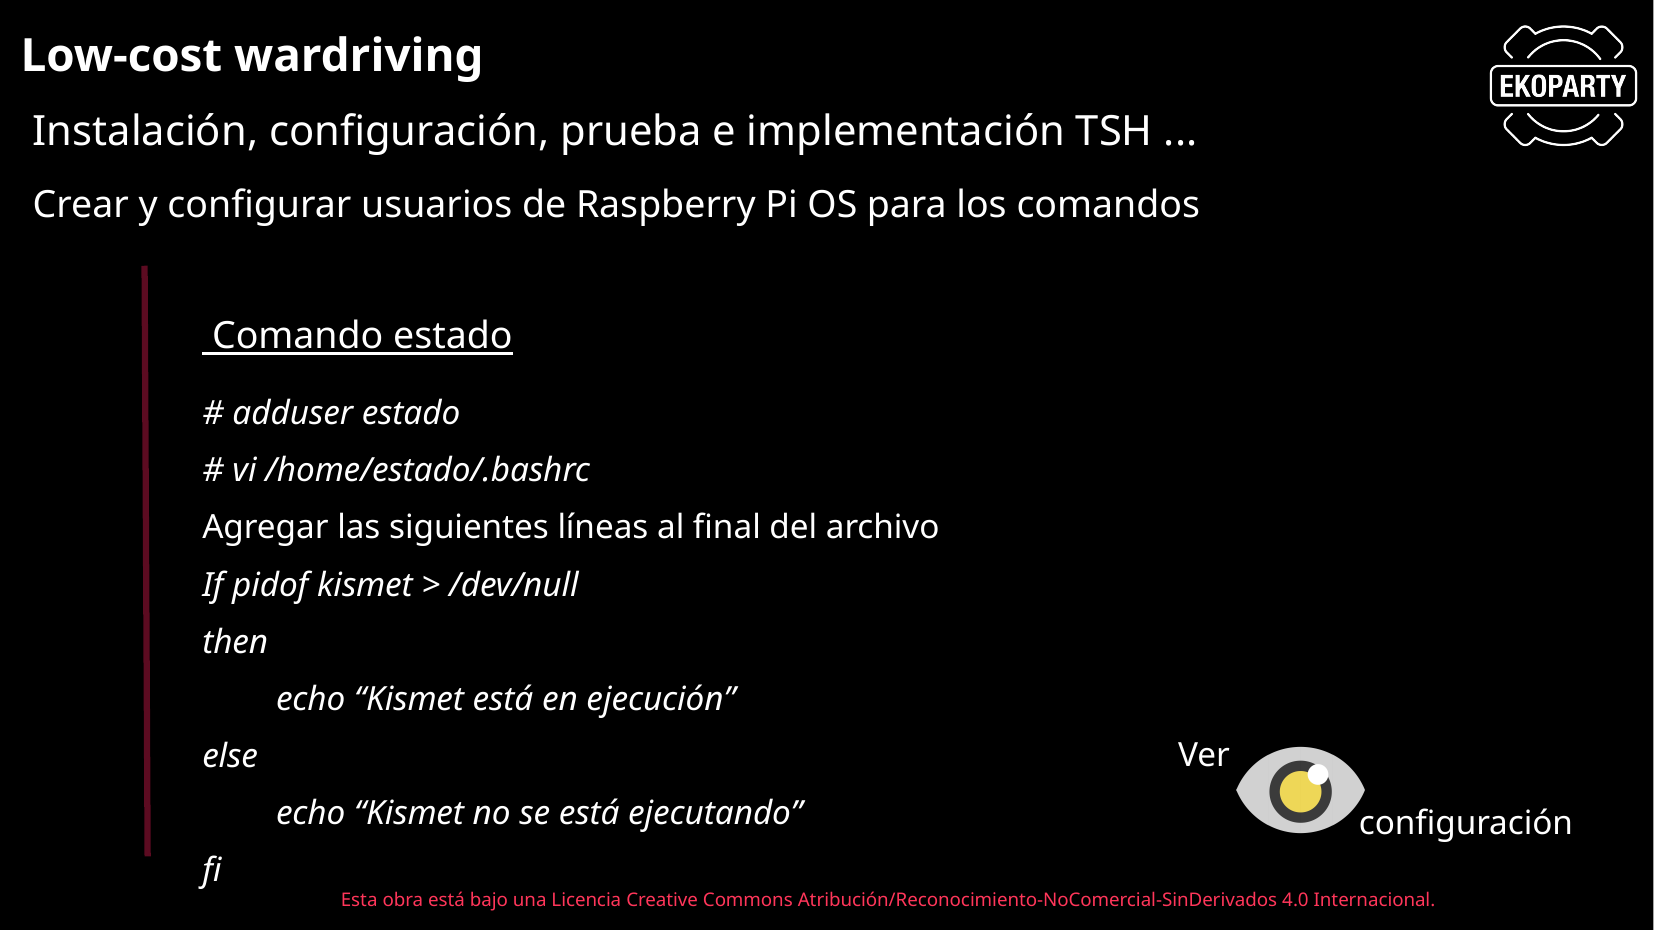

Low-cost wardriving
Instalación, configuración, prueba e implementación TSH ...
Crear y configurar usuarios de Raspberry Pi OS para los comandos
 Comando estado
# adduser estado
# vi /home/estado/.bashrc
Agregar las siguientes líneas al final del archivo
If pidof kismet > /dev/null
then
	echo “Kismet está en ejecución”
else
	echo “Kismet no se está ejecutando”
fi
...
Ver
configuración
Esta obra está bajo una Licencia Creative Commons Atribución/Reconocimiento-NoComercial-SinDerivados 4.0 Internacional.